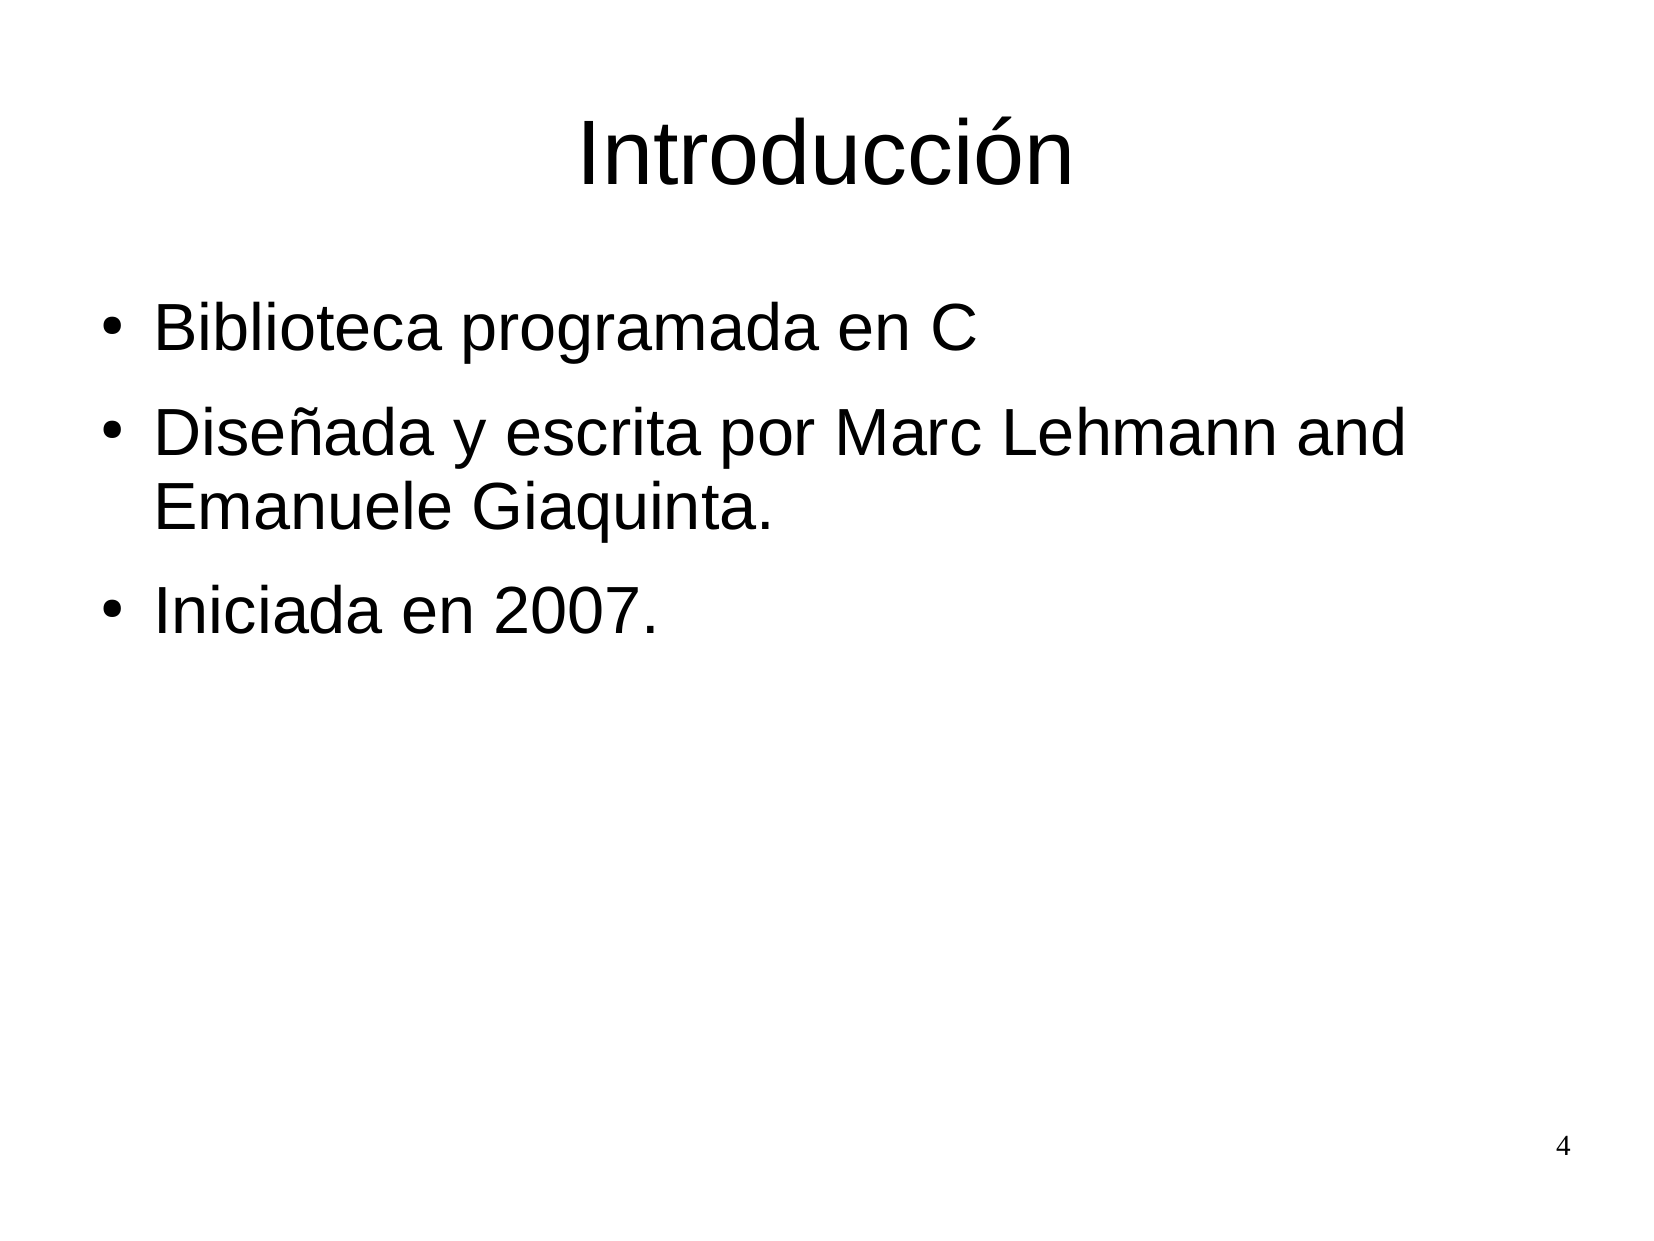

# Introducción
Biblioteca programada en C
Diseñada y escrita por Marc Lehmann and Emanuele Giaquinta.
Iniciada en 2007.
4